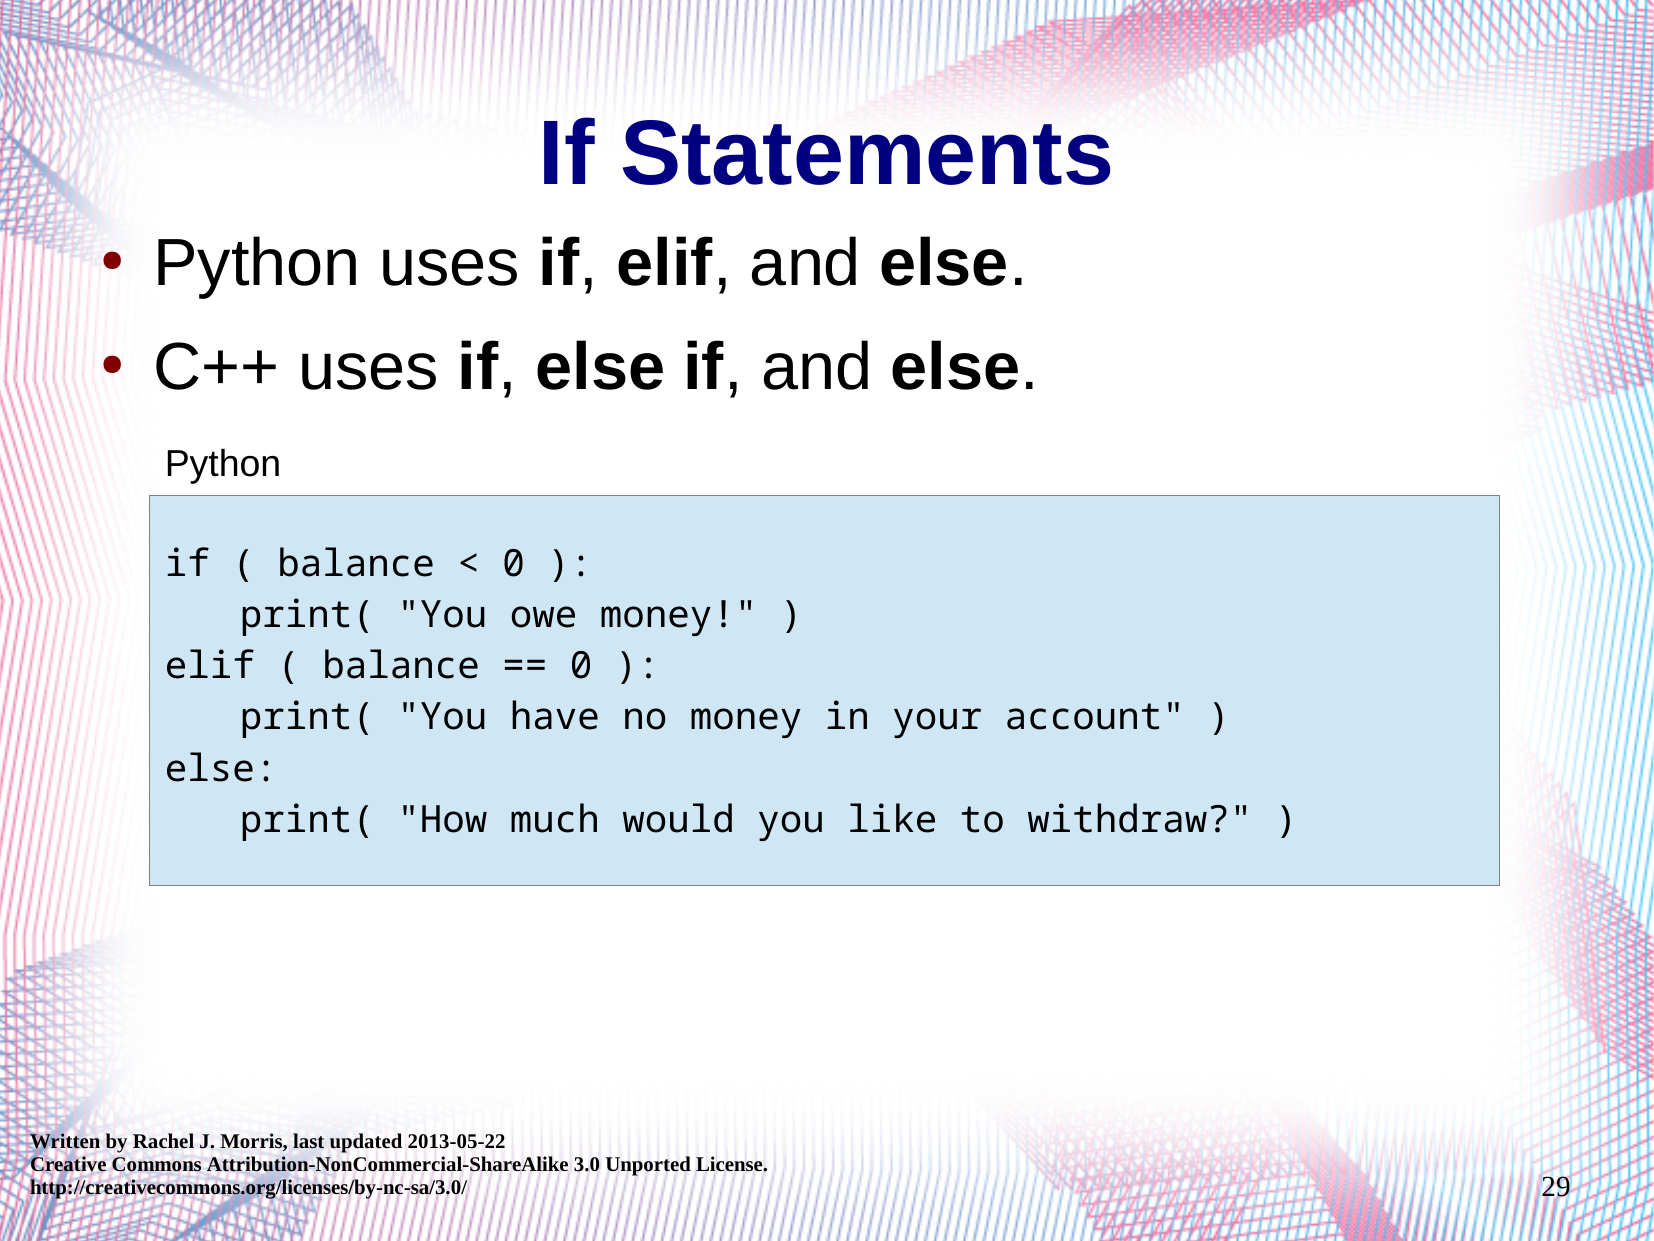

# If Statements
Python uses if, elif, and else.
C++ uses if, else if, and else.
Python
if ( balance < 0 ):
	print( "You owe money!" )
elif ( balance == 0 ):
	print( "You have no money in your account" )
else:
	print( "How much would you like to withdraw?" )
29